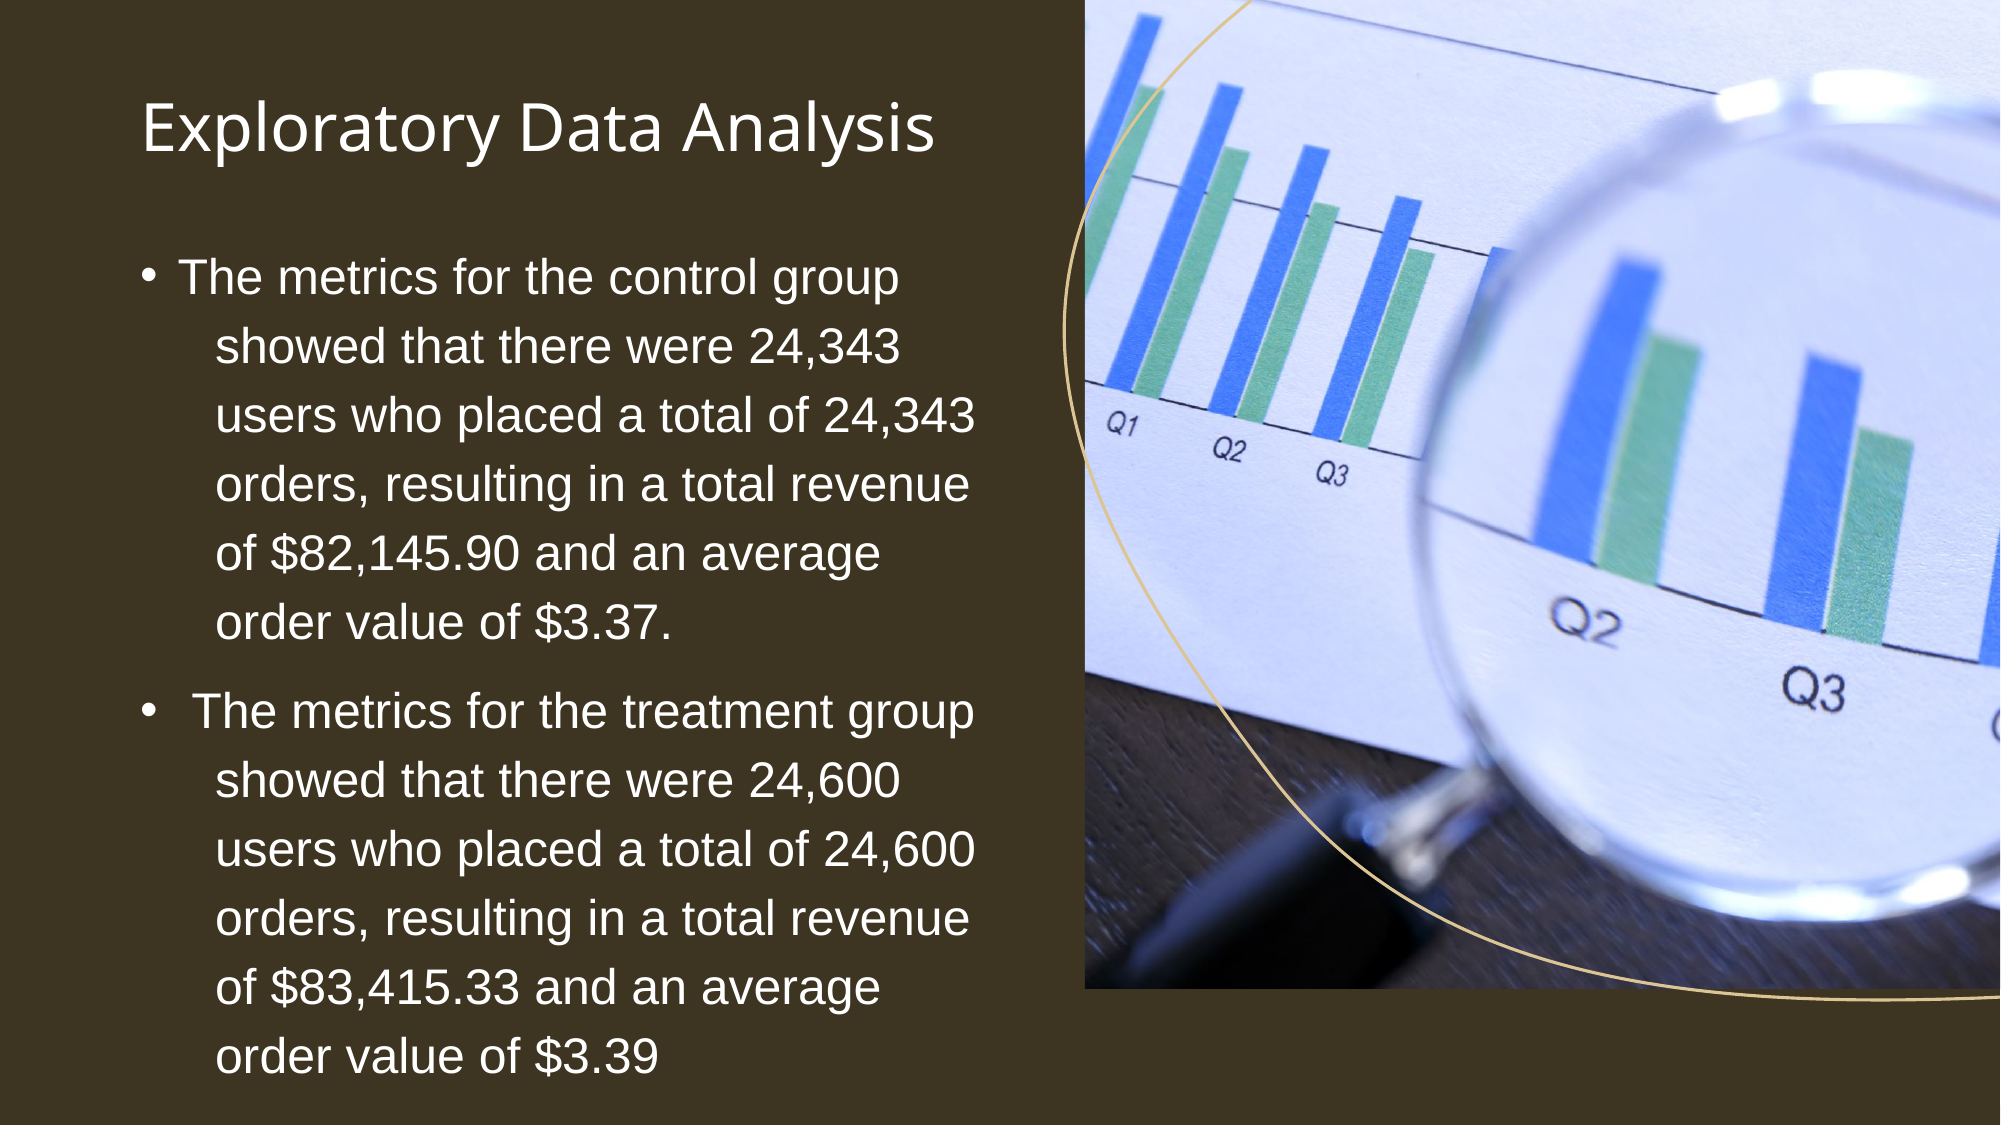

# Exploratory Data Analysis
The metrics for the control group showed that there were 24,343 users who placed a total of 24,343 orders, resulting in a total revenue of $82,145.90 and an average order value of $3.37.
 The metrics for the treatment group showed that there were 24,600 users who placed a total of 24,600 orders, resulting in a total revenue of $83,415.33 and an average order value of $3.39